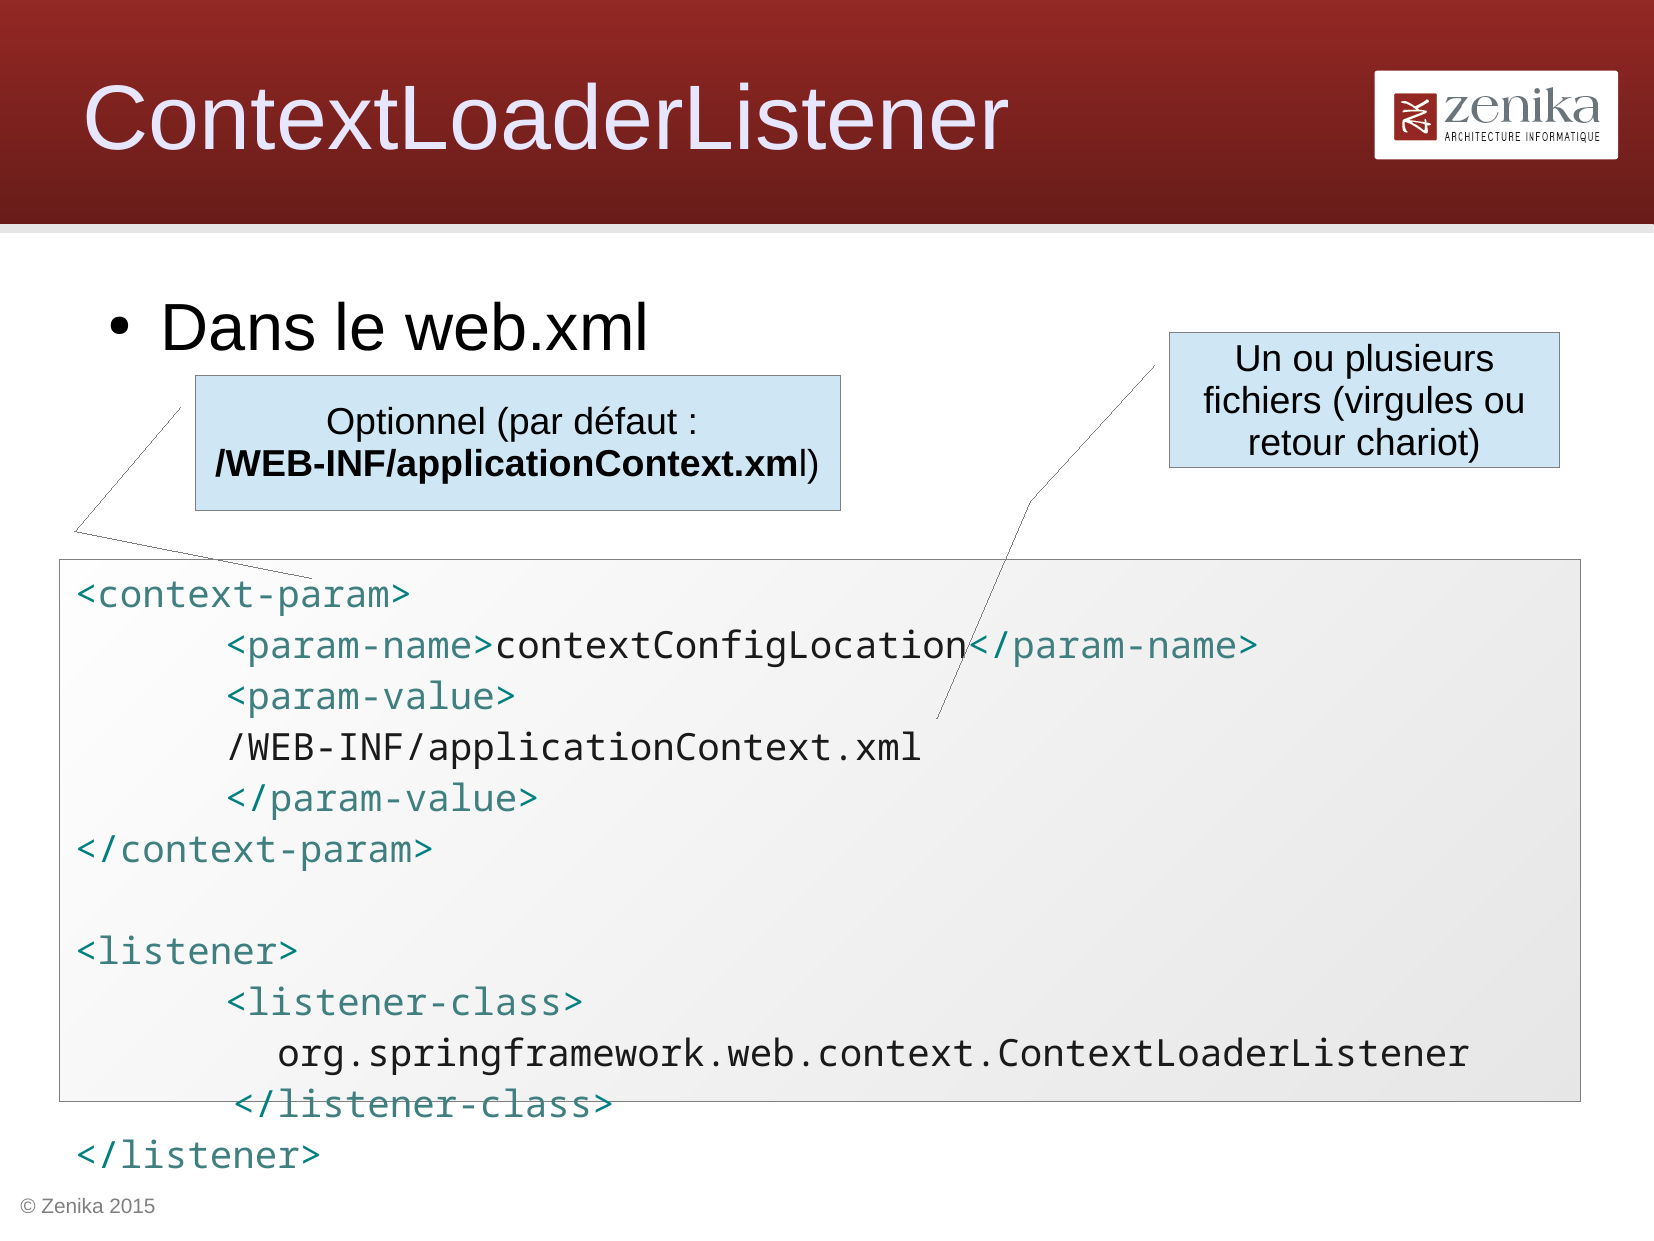

# ContextLoaderListener
Dans le web.xml
Un ou plusieurs fichiers (virgules ou retour chariot)
Optionnel (par défaut :
/WEB-INF/applicationContext.xml)
<context-param>
 	<param-name>contextConfigLocation</param-name>
 	<param-value>
 	/WEB-INF/applicationContext.xml
 	</param-value>
</context-param>
<listener>
 	<listener-class>
 org.springframework.web.context.ContextLoaderListener
 </listener-class>
</listener>